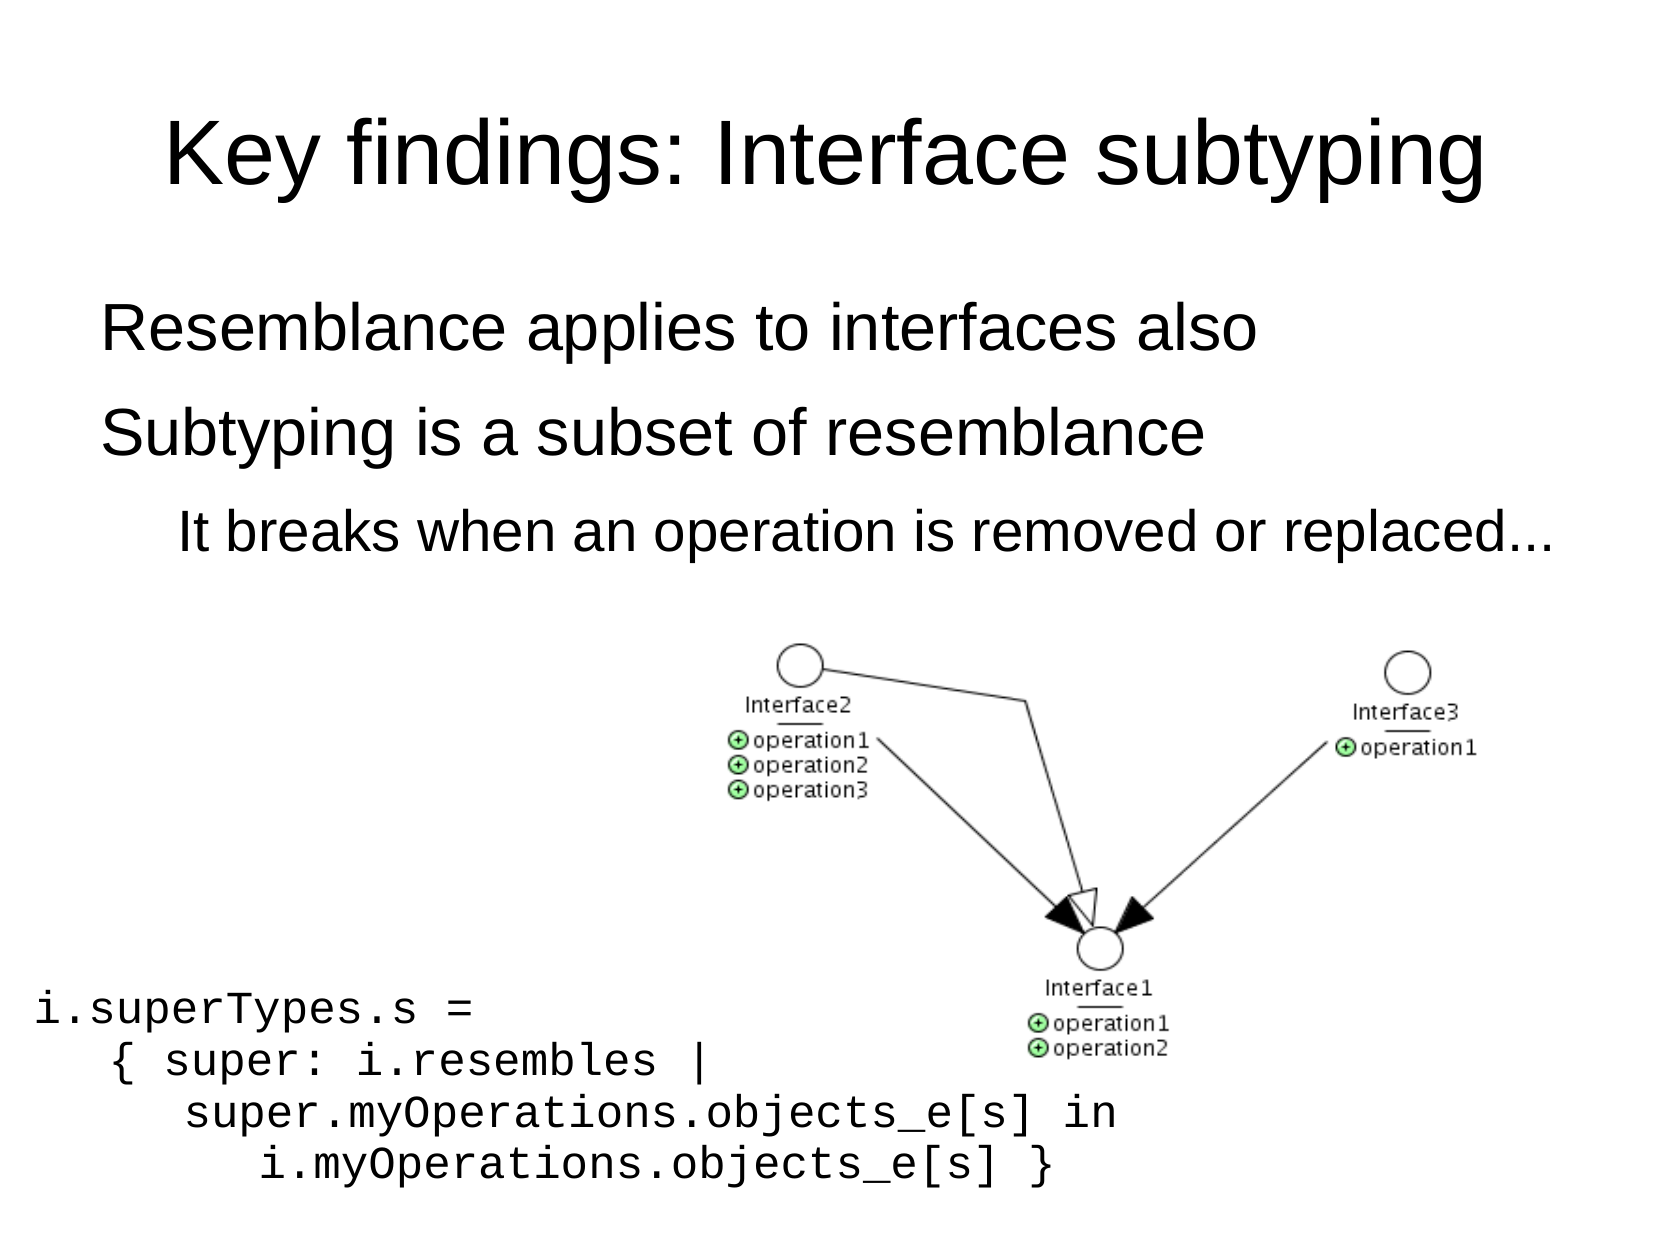

# Key findings: Interface subtyping
Resemblance applies to interfaces also
Subtyping is a subset of resemblance
It breaks when an operation is removed or replaced...
i.superTypes.s =
	{ super: i.resembles |
		super.myOperations.objects_e[s] in
			i.myOperations.objects_e[s] }